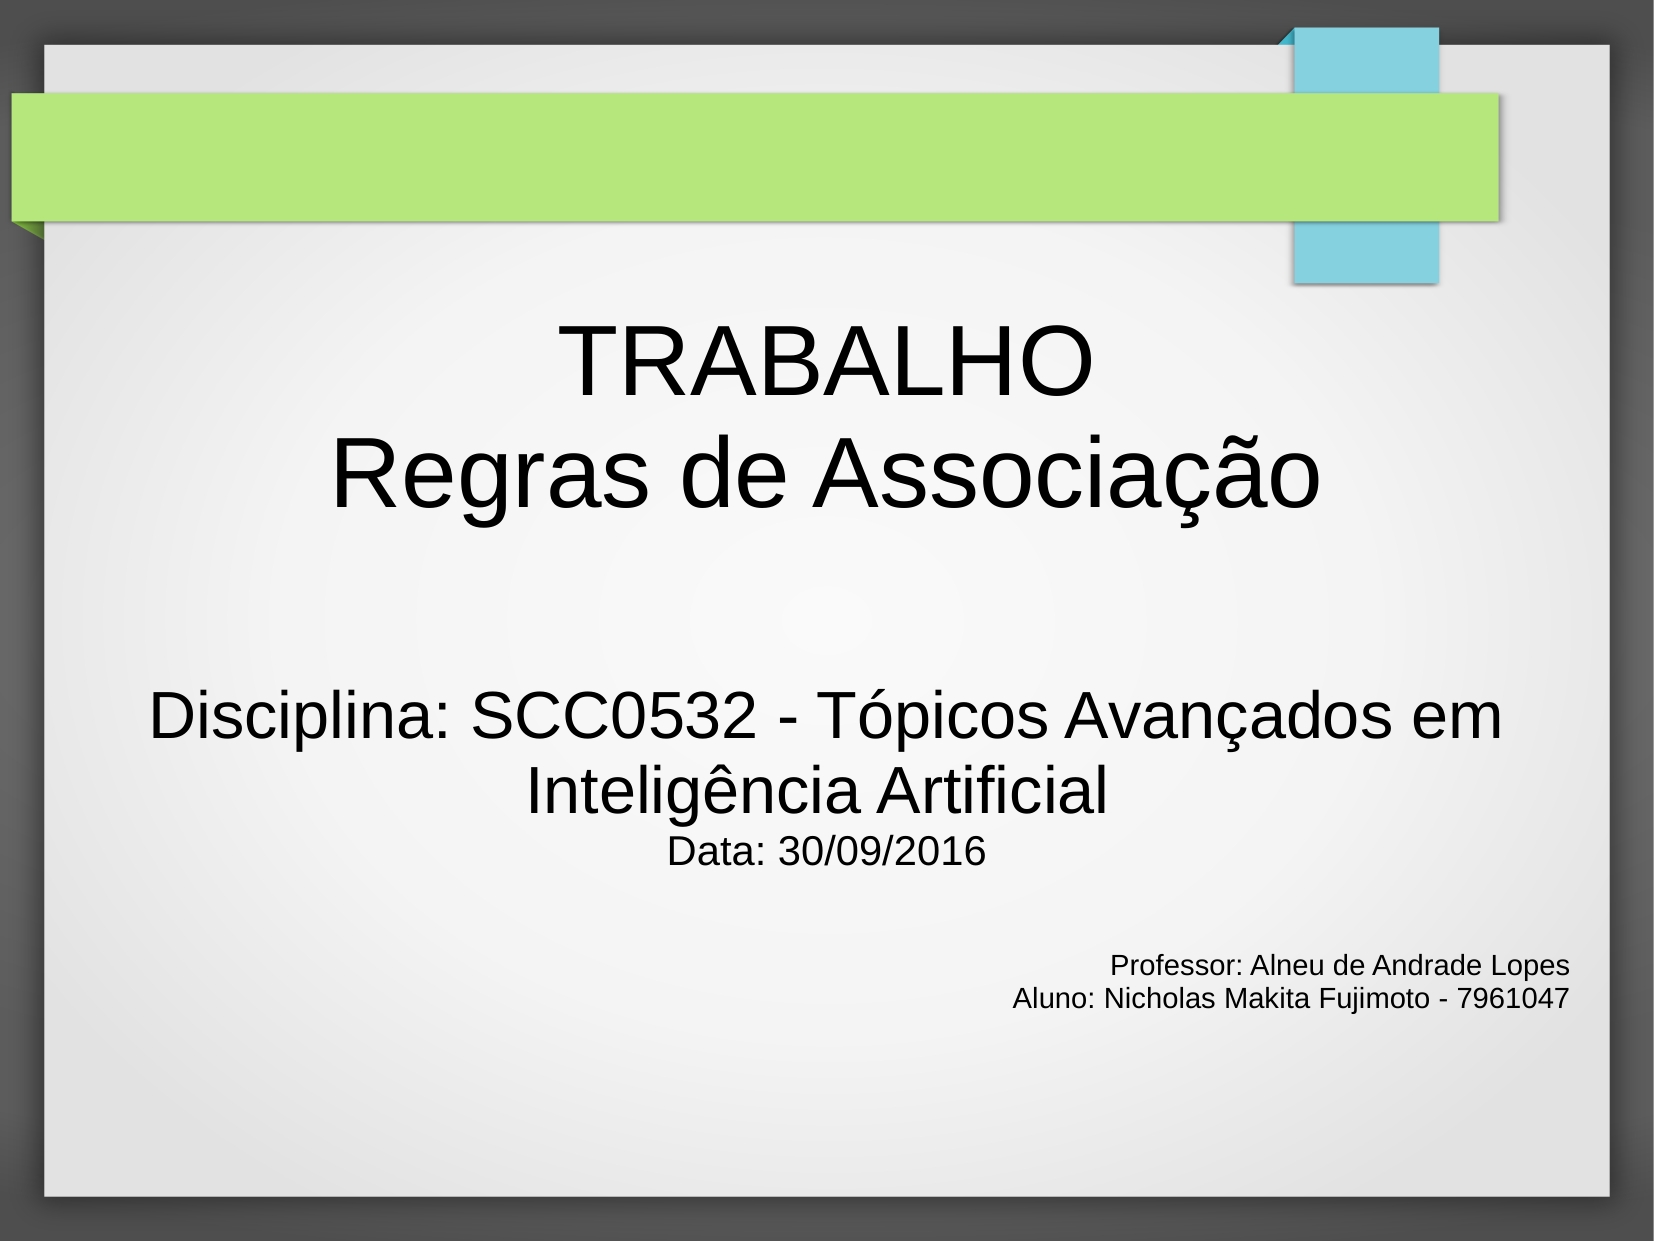

# TRABALHO
Regras de Associação
Disciplina: SCC0532 - Tópicos Avançados em Inteligência Artificial
Data: 30/09/2016
Professor: Alneu de Andrade Lopes
Aluno: Nicholas Makita Fujimoto - 7961047